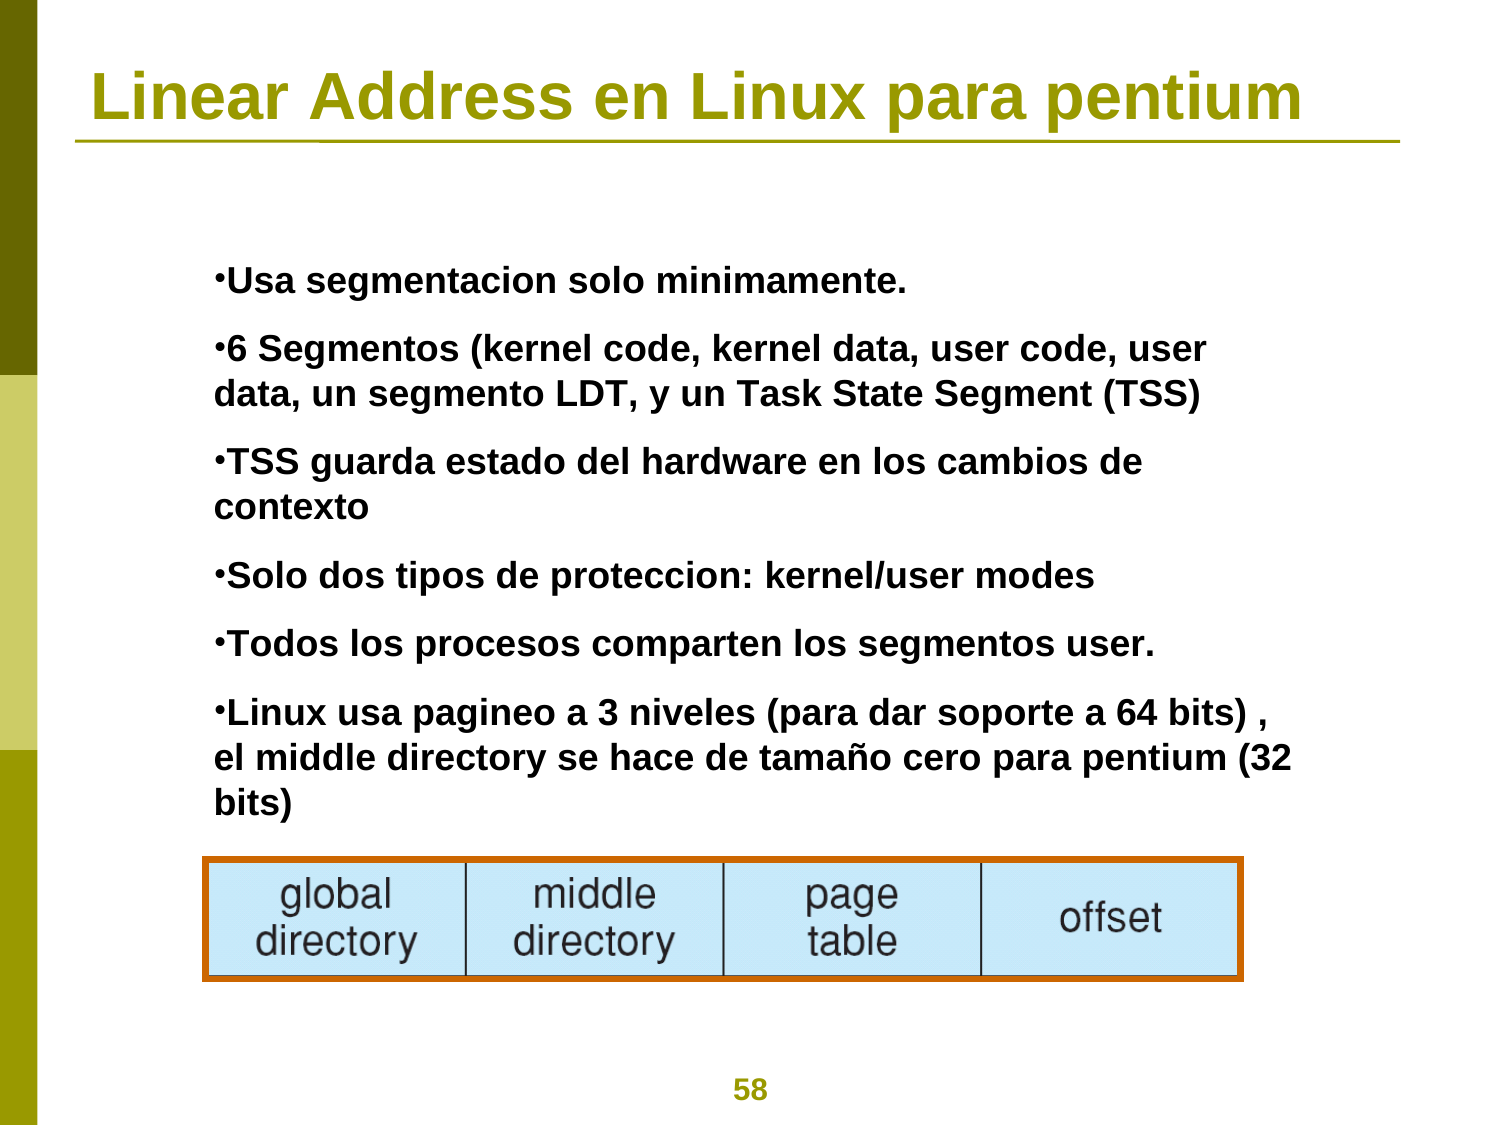

Linear Address en Linux para pentium
Usa segmentacion solo minimamente.
6 Segmentos (kernel code, kernel data, user code, user data, un segmento LDT, y un Task State Segment (TSS)
TSS guarda estado del hardware en los cambios de contexto
Solo dos tipos de proteccion: kernel/user modes
Todos los procesos comparten los segmentos user.
Linux usa pagineo a 3 niveles (para dar soporte a 64 bits) , el middle directory se hace de tamaño cero para pentium (32 bits)